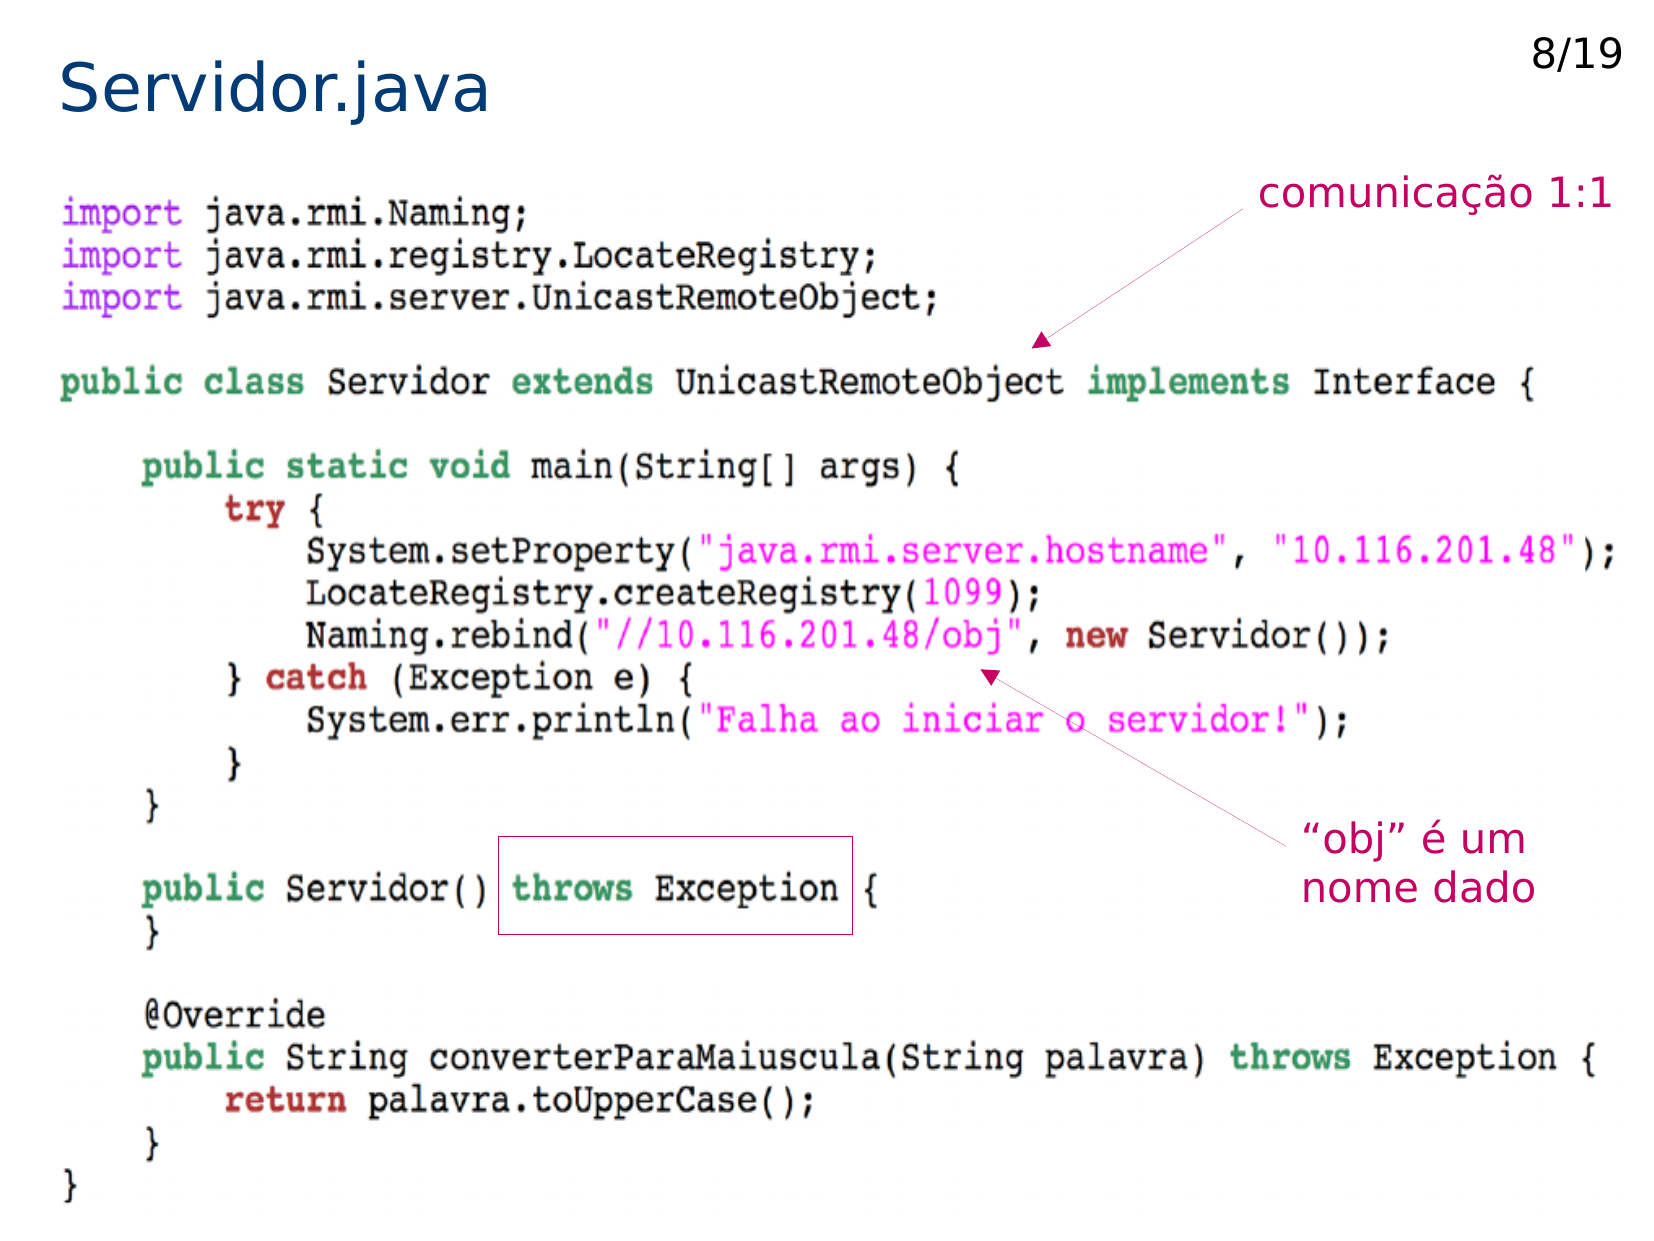

# Servidor.java
8
comunicação 1:1
“obj” é um nome dado